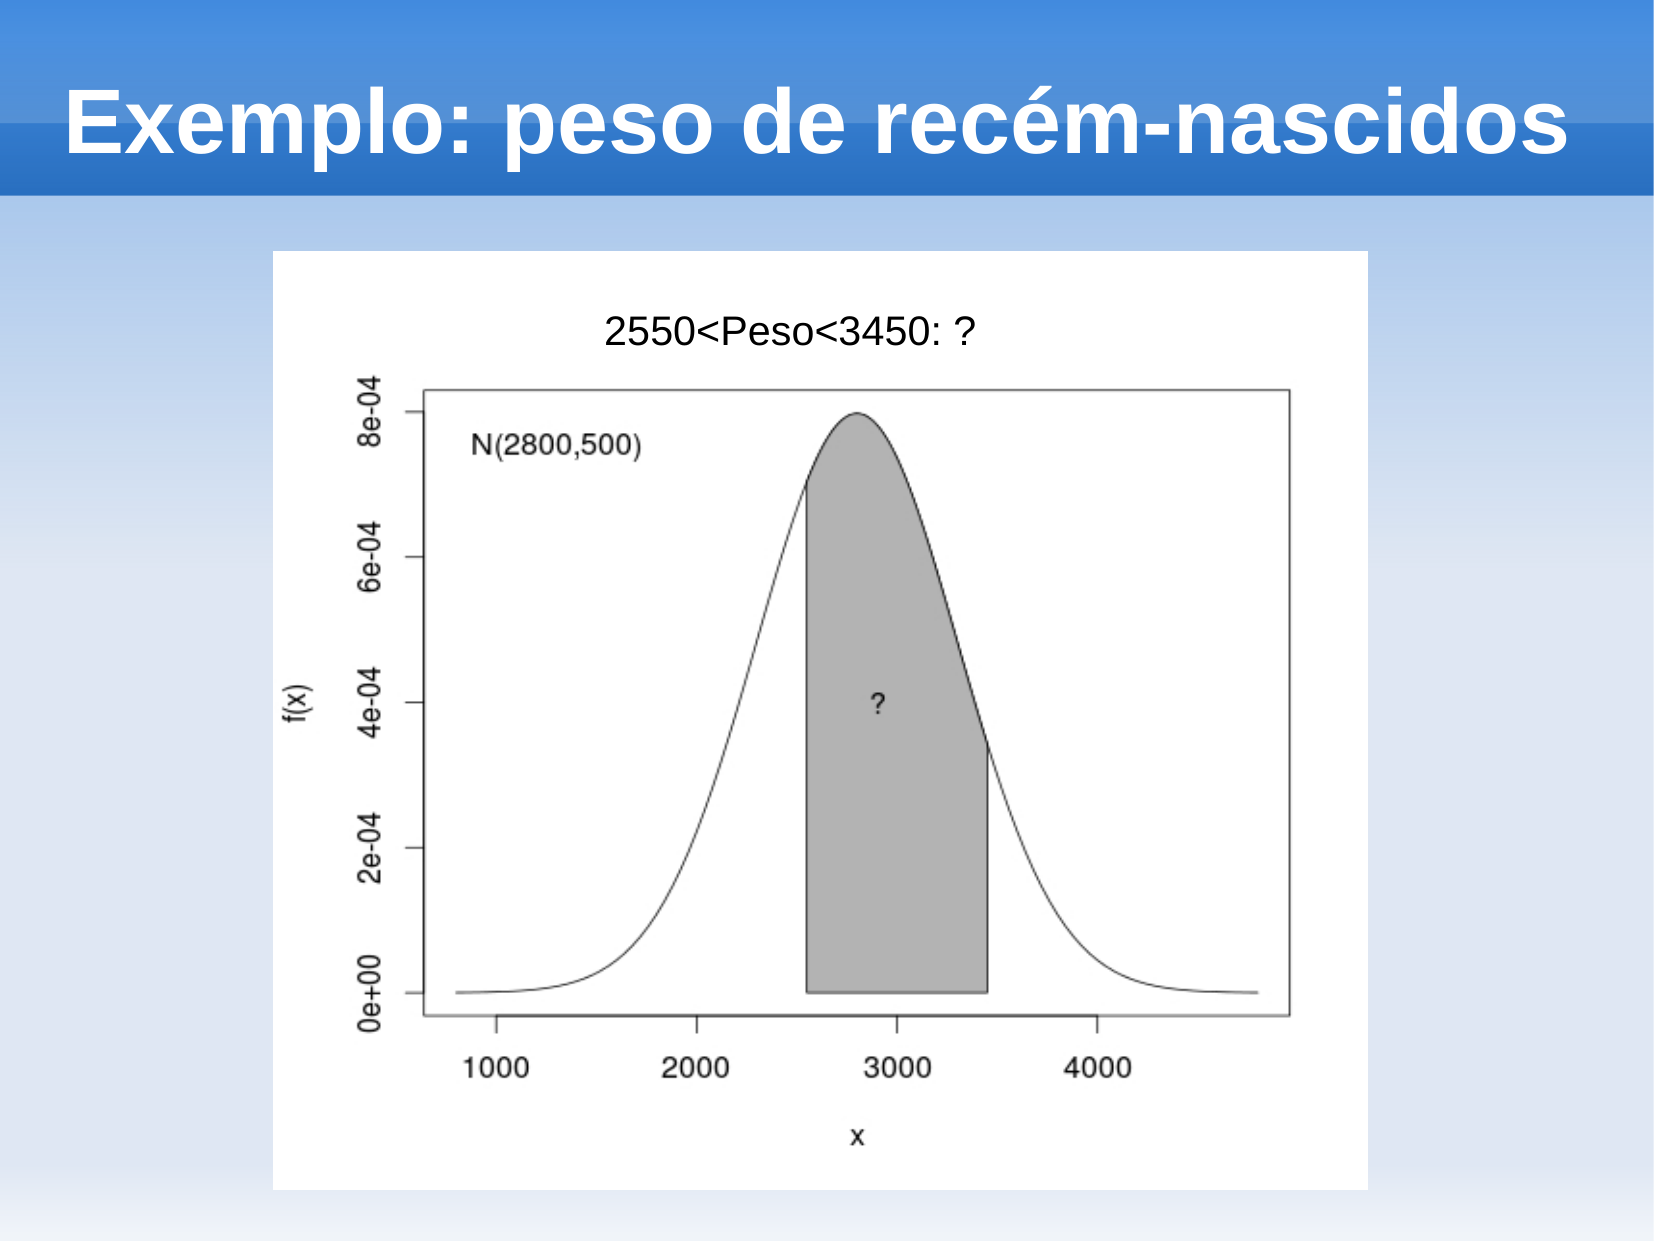

# Exemplo: peso de recém-nascidos
2550<Peso<3450: ?